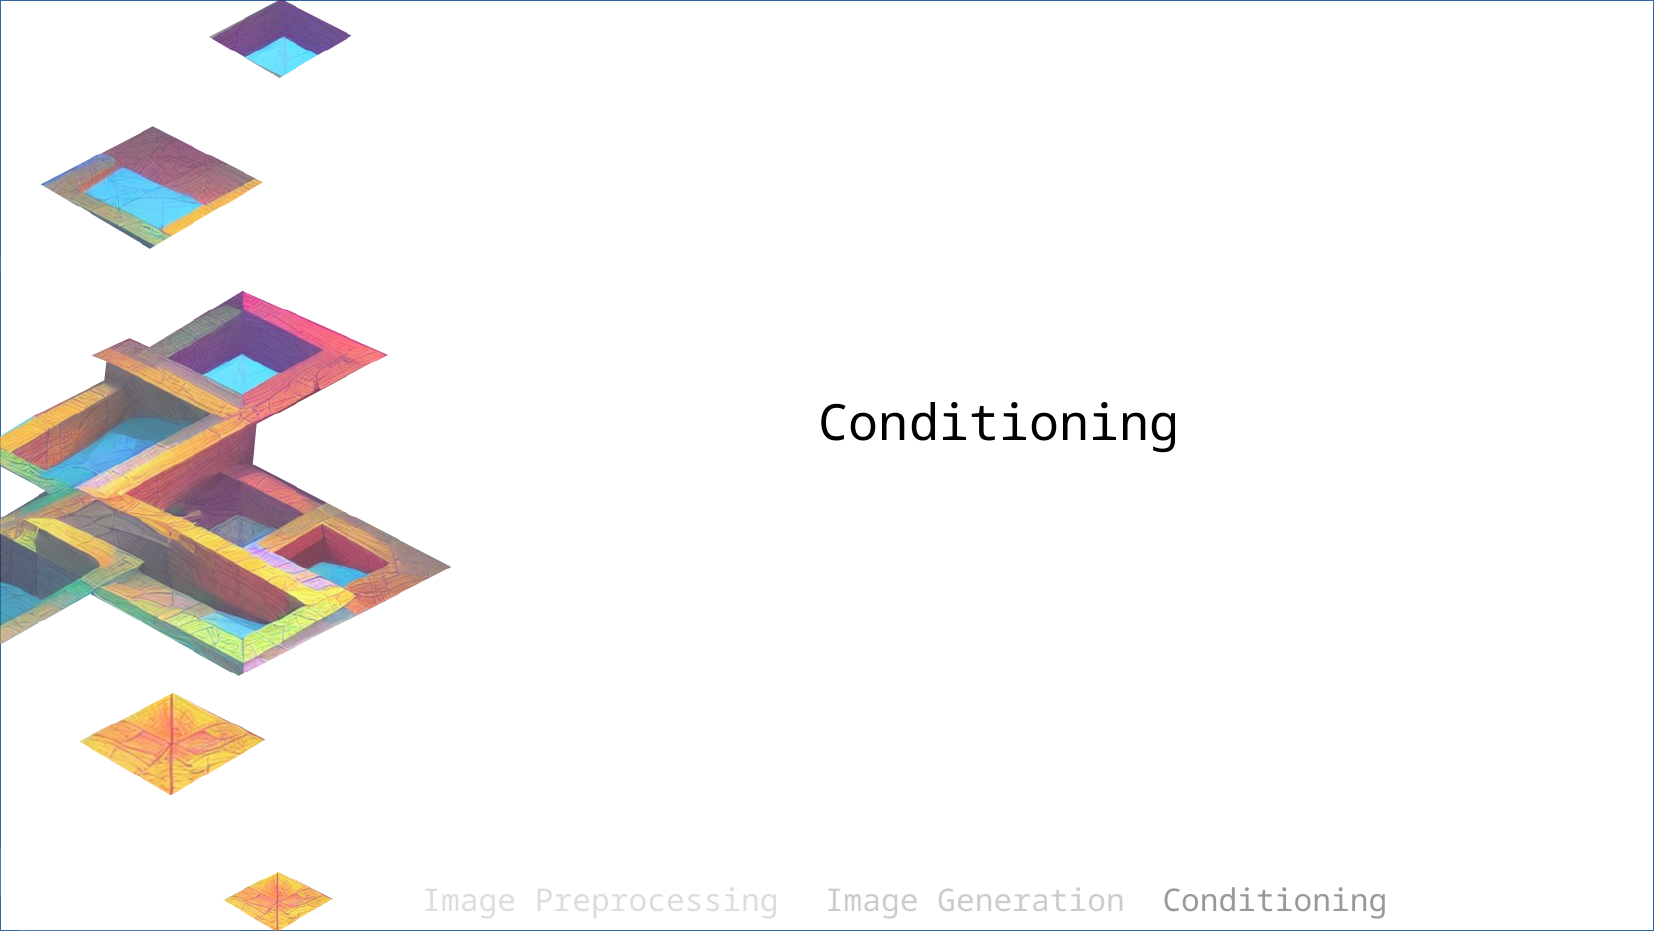

Conditioning
# Image Preprocessing
Image Generation
Conditioning